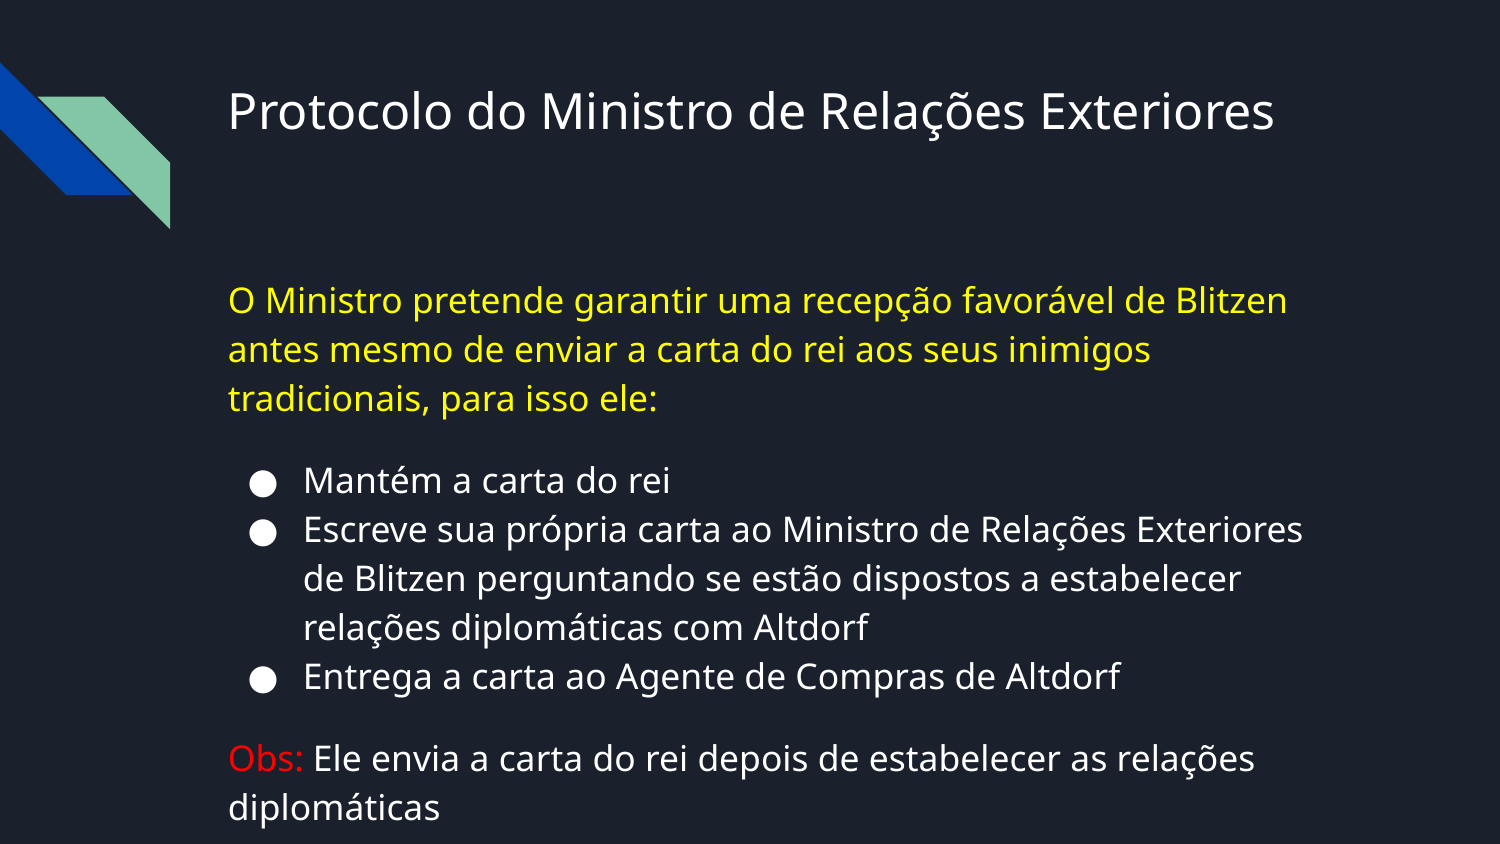

# Protocolo do Ministro de Relações Exteriores
O Ministro pretende garantir uma recepção favorável de Blitzen antes mesmo de enviar a carta do rei aos seus inimigos tradicionais, para isso ele:
Mantém a carta do rei
Escreve sua própria carta ao Ministro de Relações Exteriores de Blitzen perguntando se estão dispostos a estabelecer relações diplomáticas com Altdorf
Entrega a carta ao Agente de Compras de Altdorf
Obs: Ele envia a carta do rei depois de estabelecer as relações diplomáticas